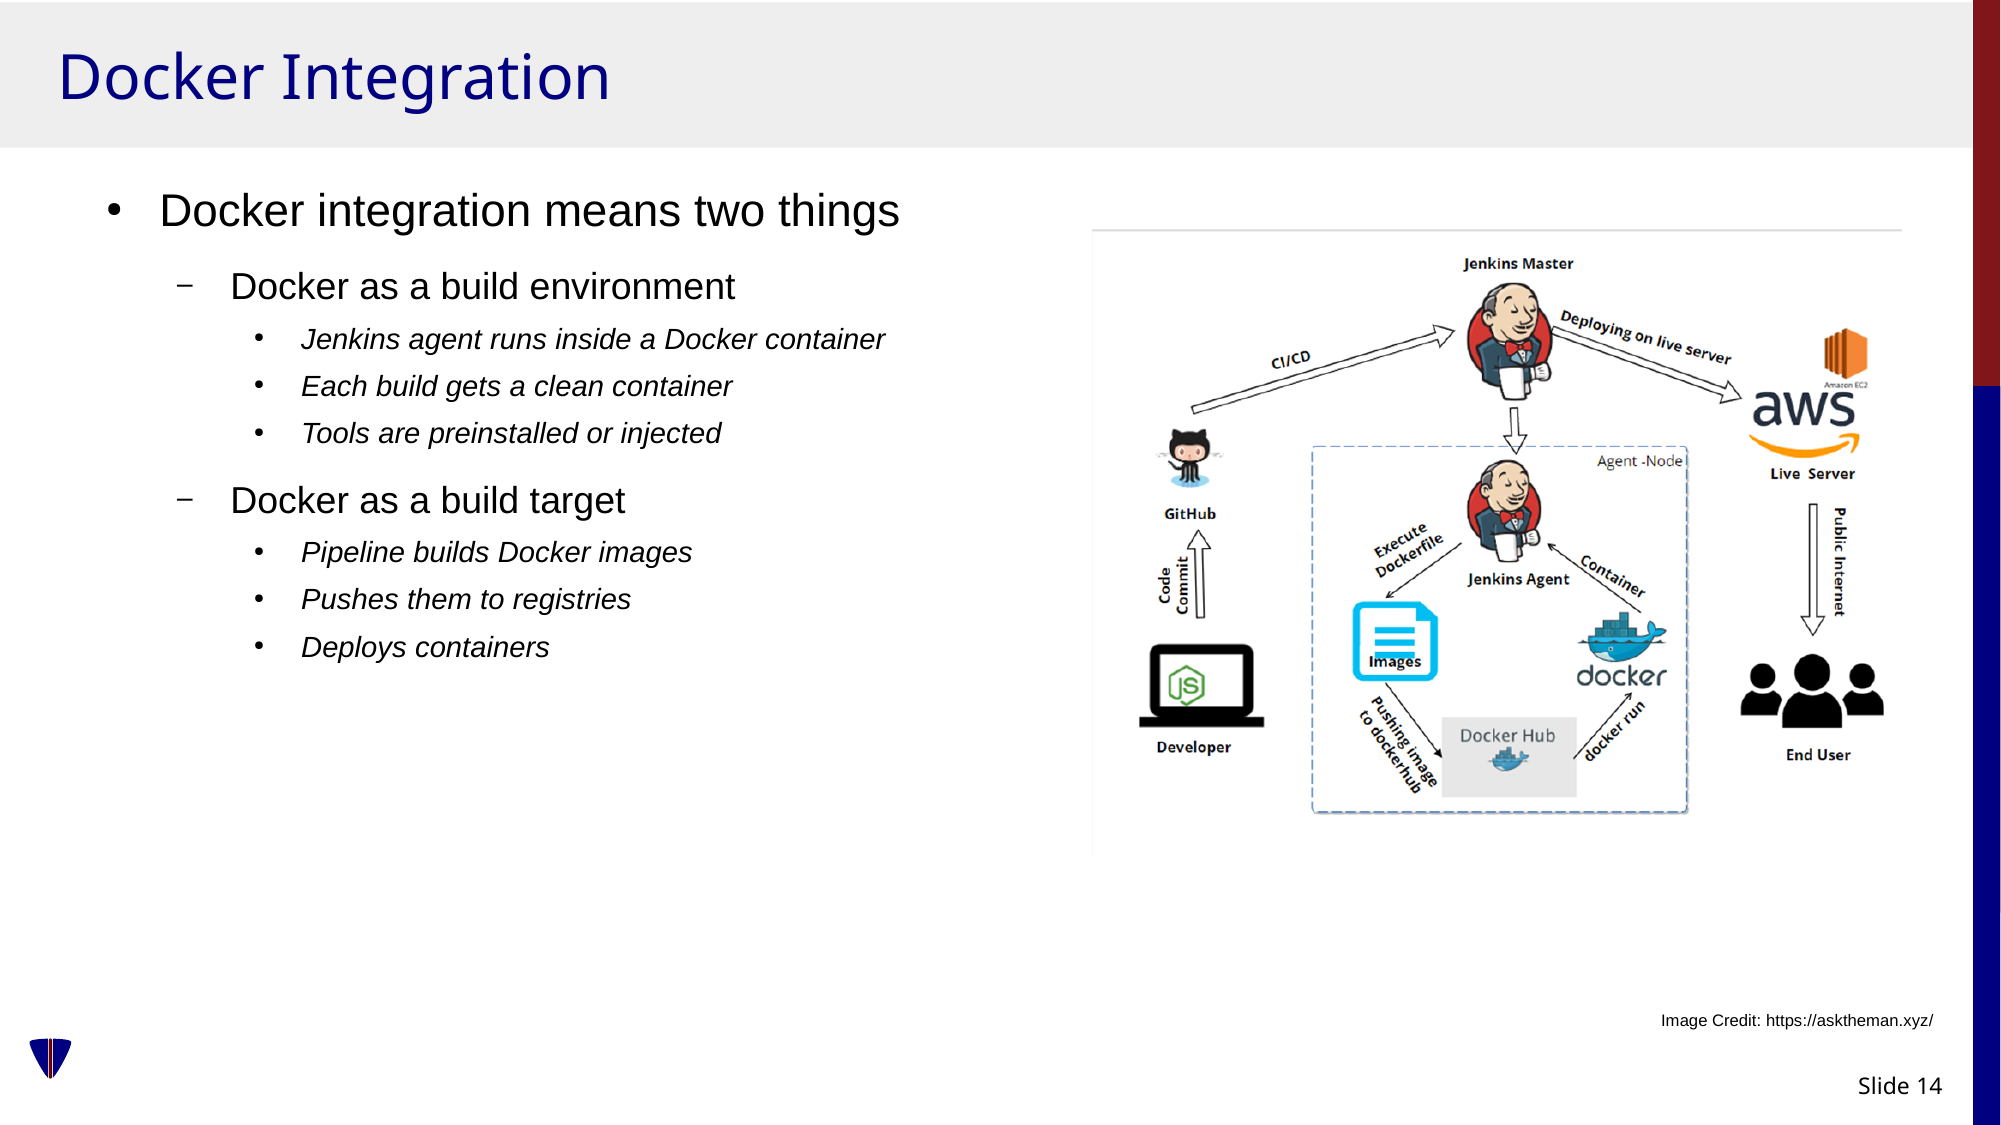

# Docker Integration
Docker integration means two things
Docker as a build environment
Jenkins agent runs inside a Docker container
Each build gets a clean container
Tools are preinstalled or injected
Docker as a build target
Pipeline builds Docker images
Pushes them to registries
Deploys containers
Image Credit: https://asktheman.xyz/